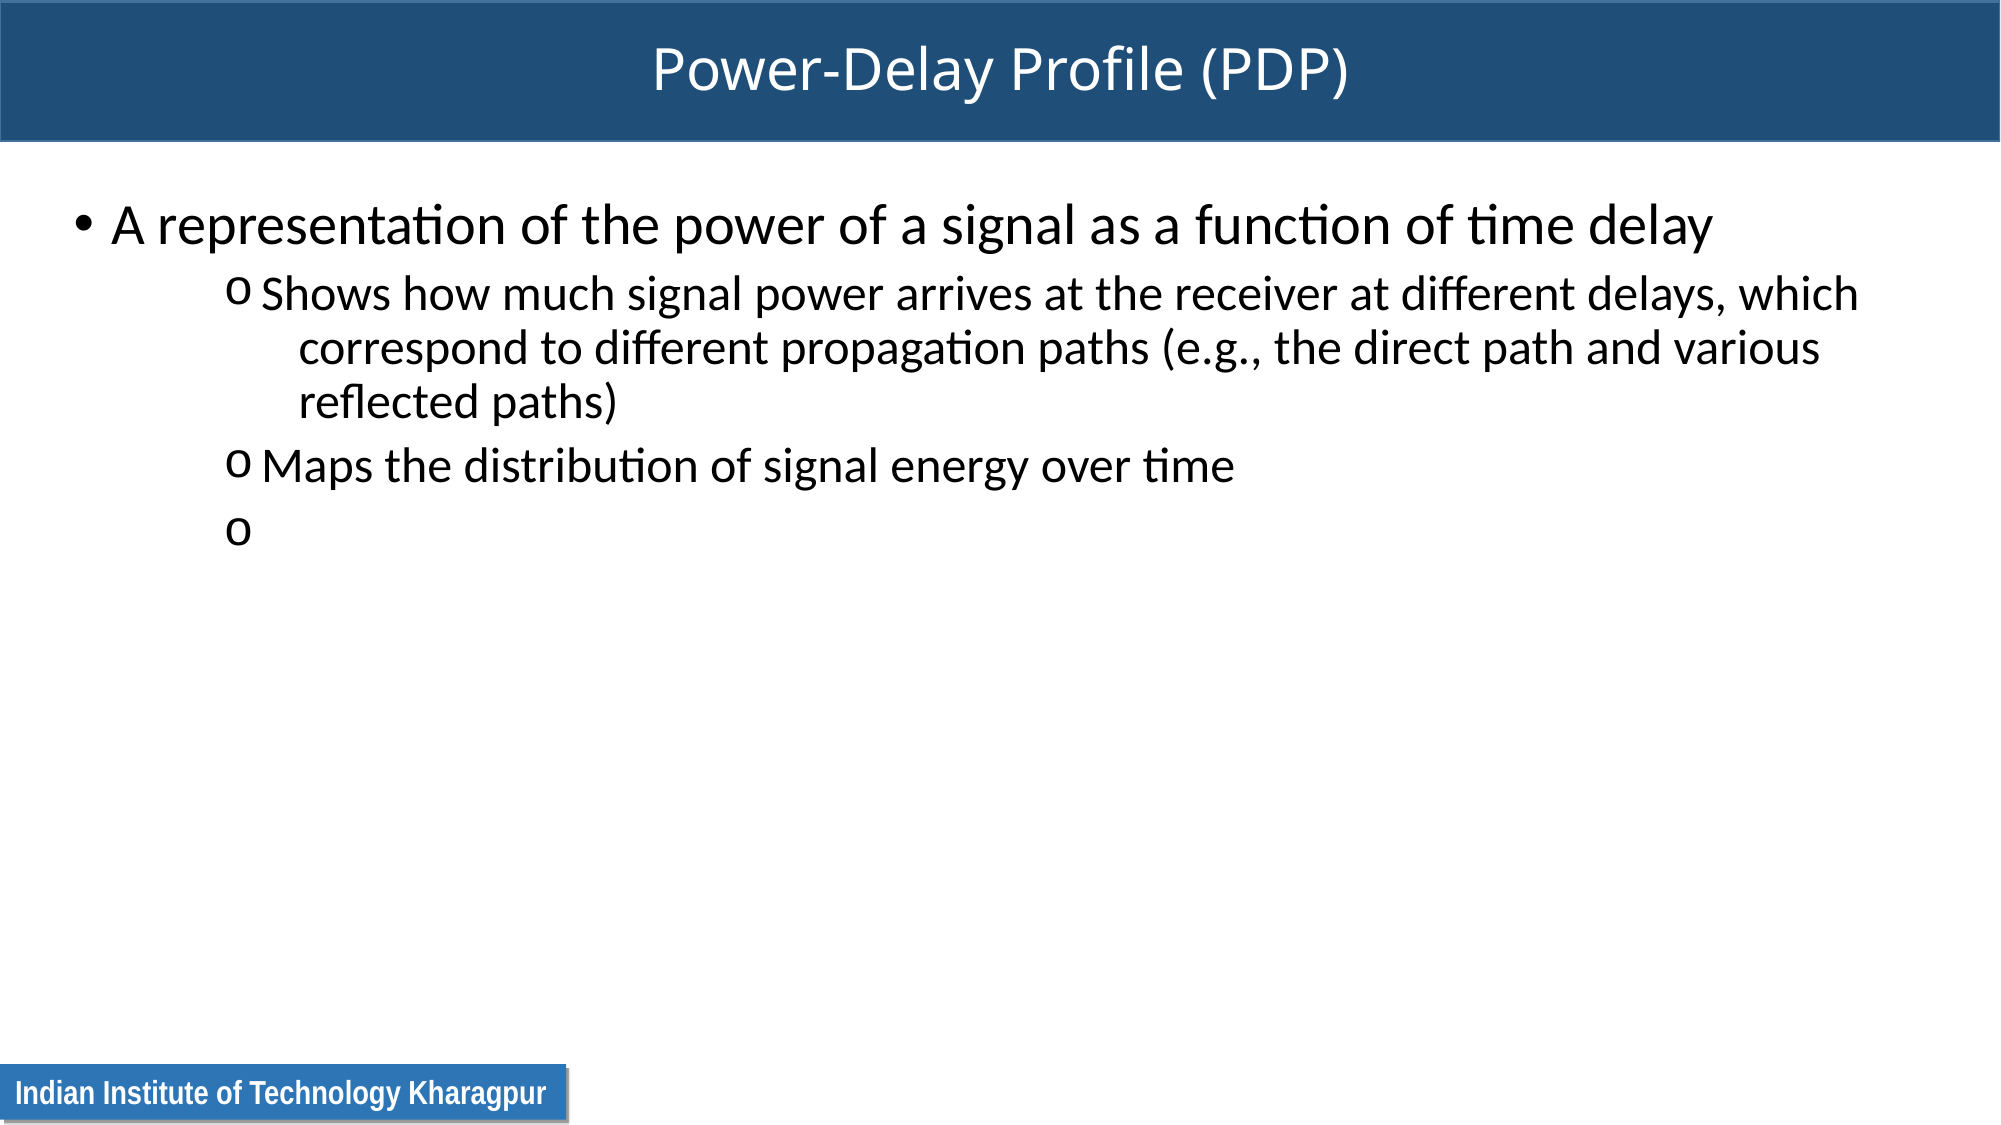

Power-Delay Profile (PDP)
# A representation of the power of a signal as a function of time delay
Shows how much signal power arrives at the receiver at different delays, which correspond to different propagation paths (e.g., the direct path and various reflected paths)
Maps the distribution of signal energy over time